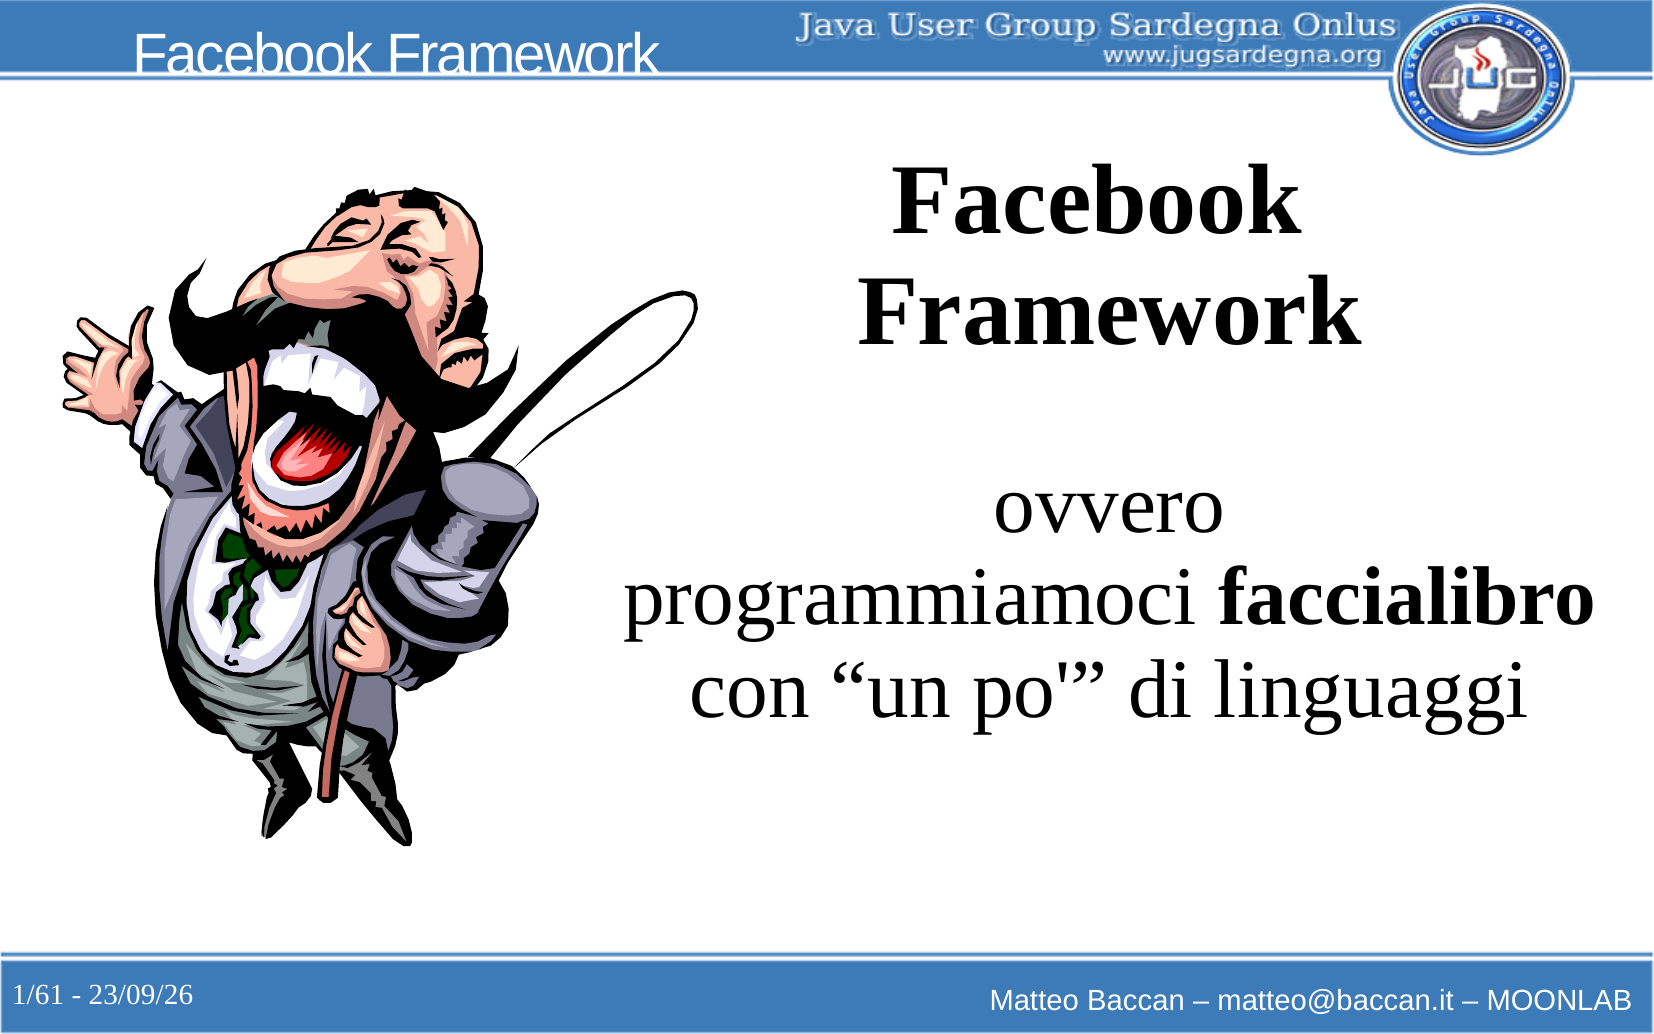

# Facebook Framework
Facebook
Framework
ovvero
programmiamoci faccialibro con “un po'” di linguaggi
1